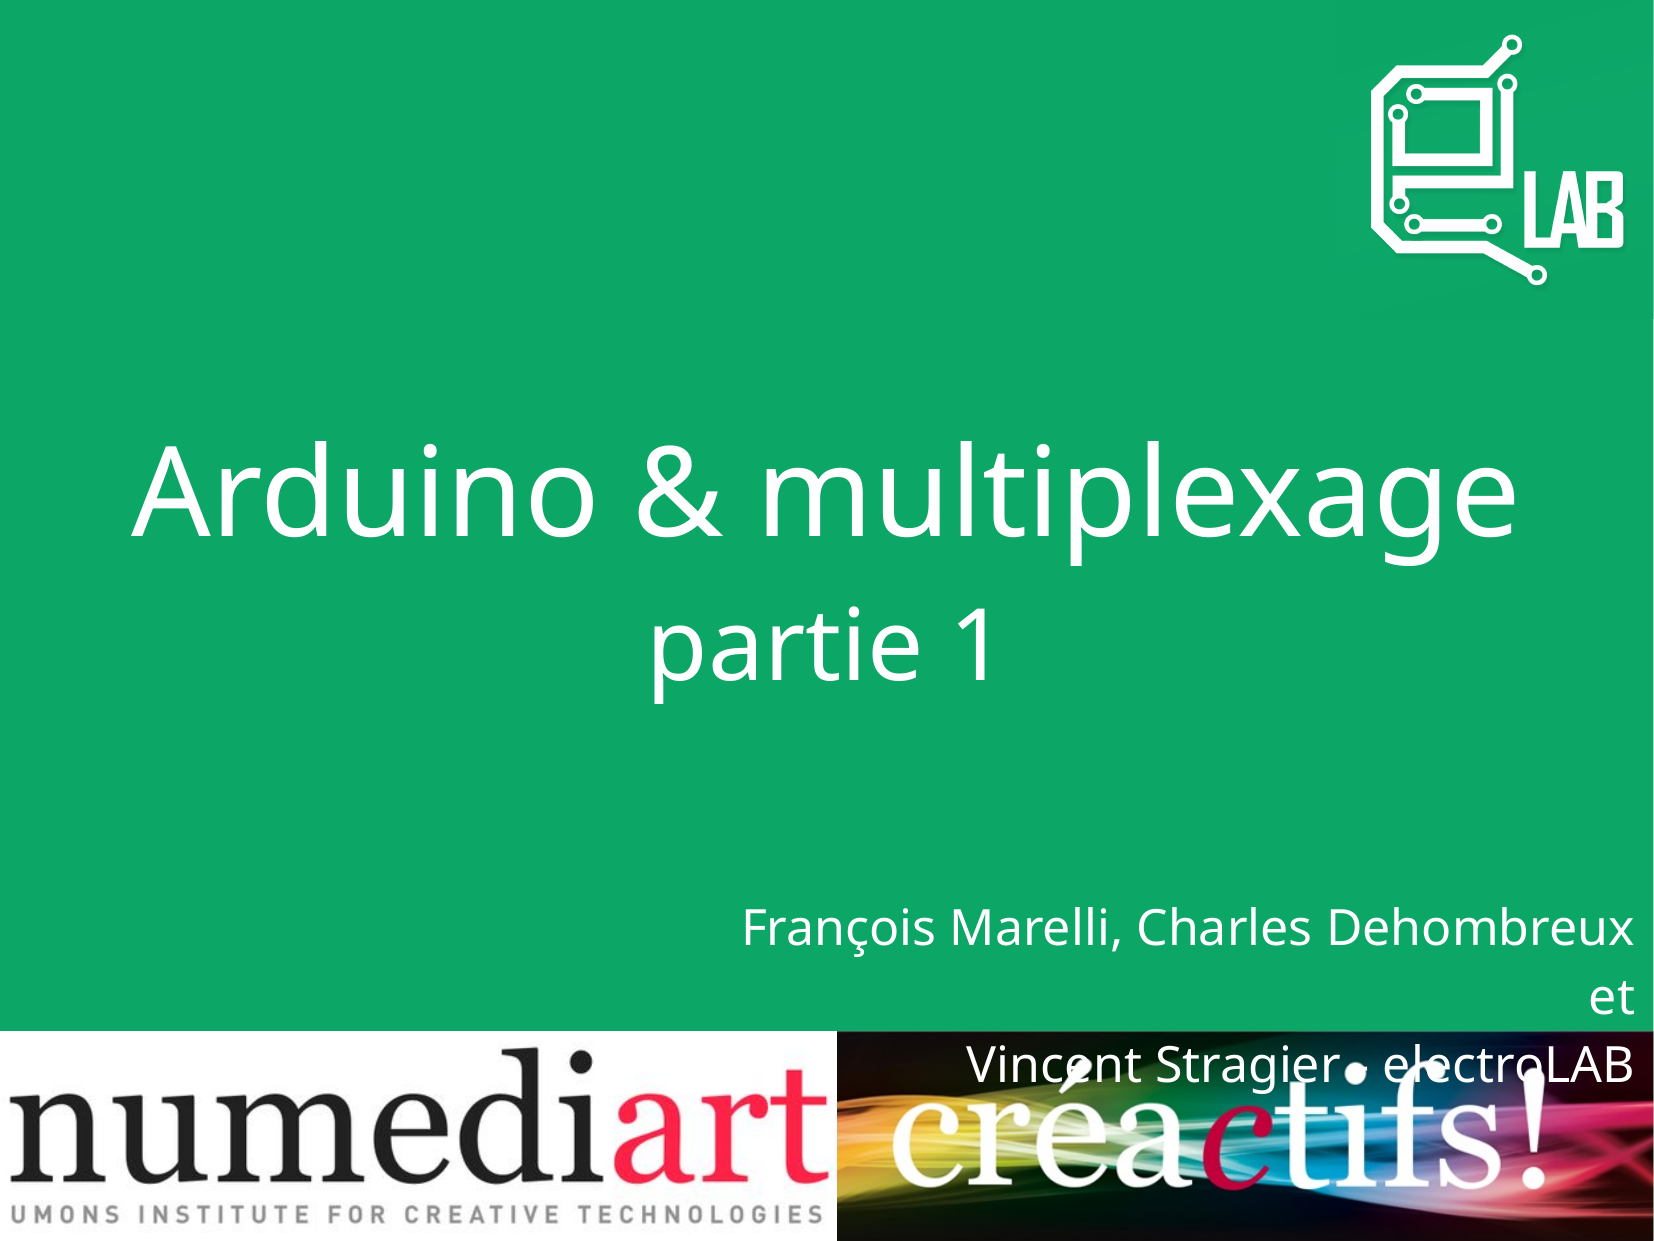

# Arduino & multiplexage partie 1
François Marelli, Charles Dehombreux et
Vincent Stragier - electroLAB